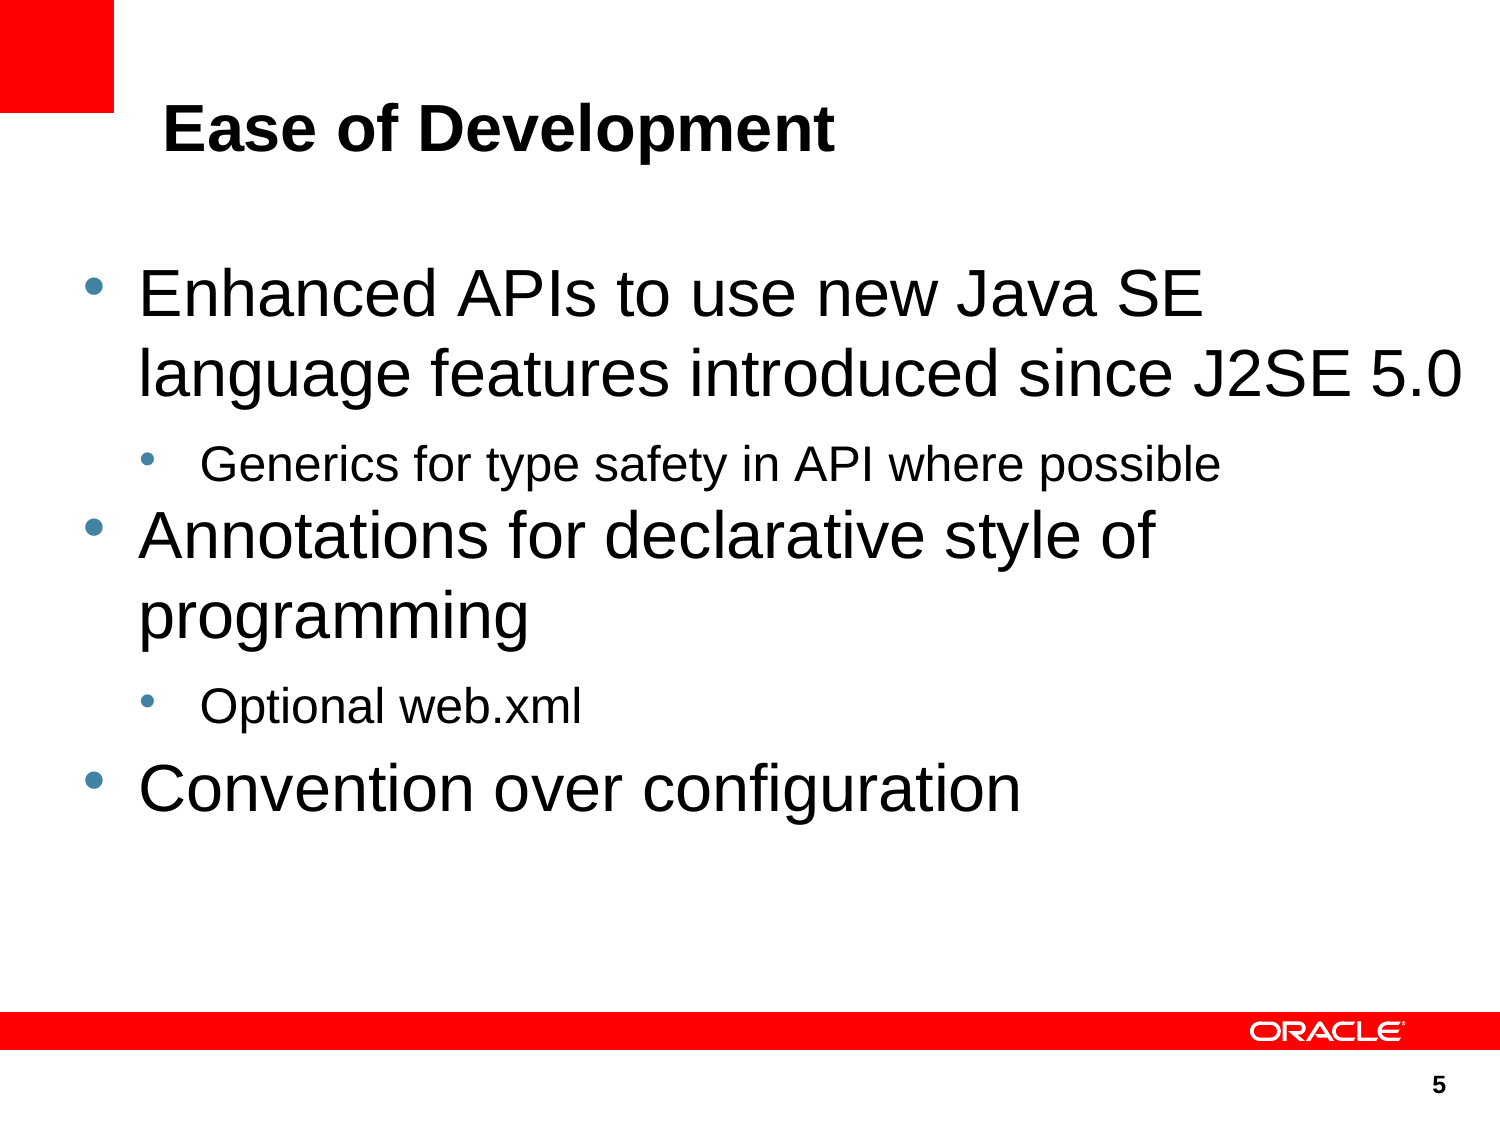

# Ease of Development
Enhanced APIs to use new Java SE language features introduced since J2SE 5.0
Generics for type safety in API where possible
Annotations for declarative style of programming
Optional web.xml
Convention over configuration